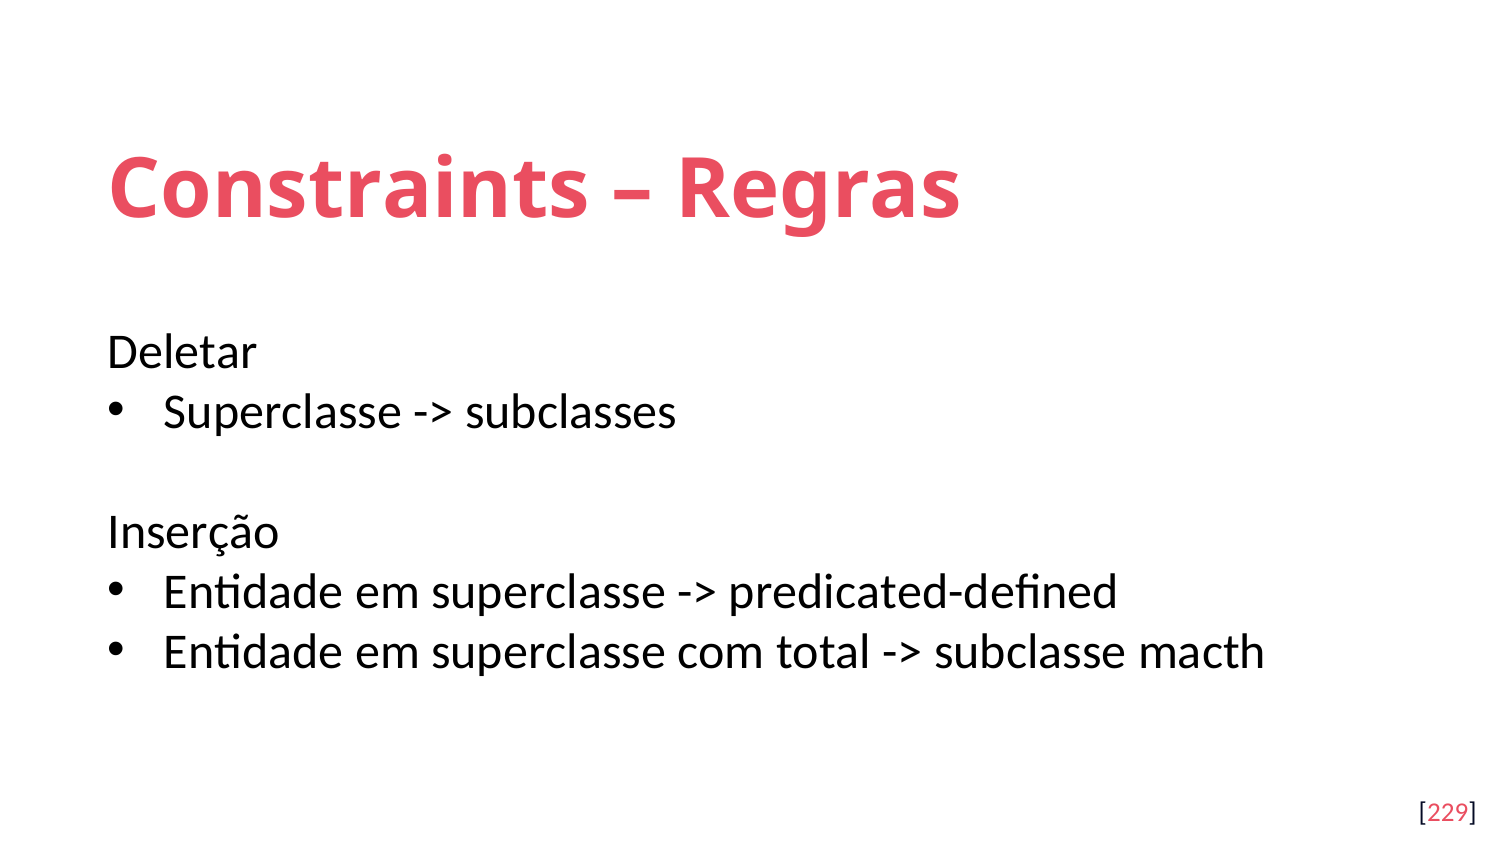

Constraints – Regras
Deletar
Superclasse -> subclasses
Inserção
Entidade em superclasse -> predicated-defined
Entidade em superclasse com total -> subclasse macth